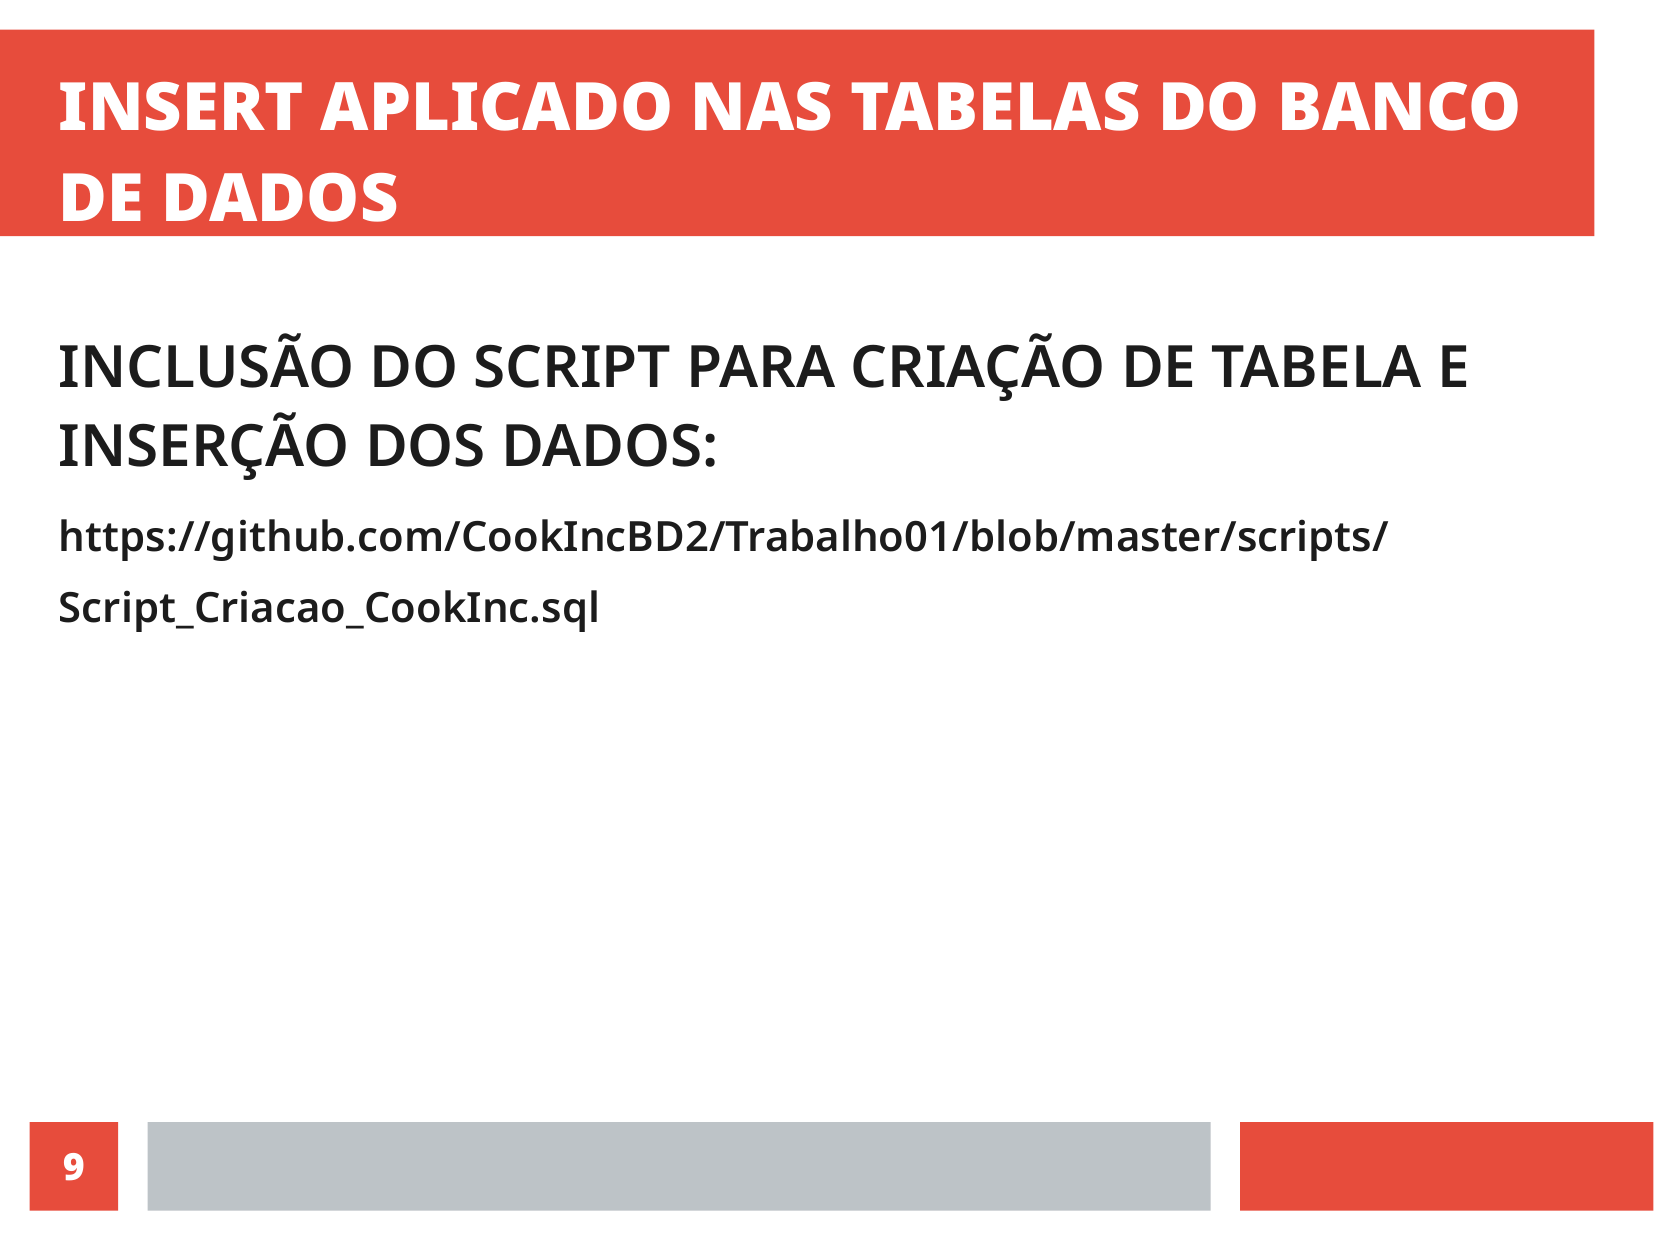

# INSERT APLICADO NAS TABELAS DO BANCO DE DADOS
INCLUSÃO DO SCRIPT PARA CRIAÇÃO DE TABELA E INSERÇÃO DOS DADOS:
https://github.com/CookIncBD2/Trabalho01/blob/master/scripts/Script_Criacao_CookInc.sql
9